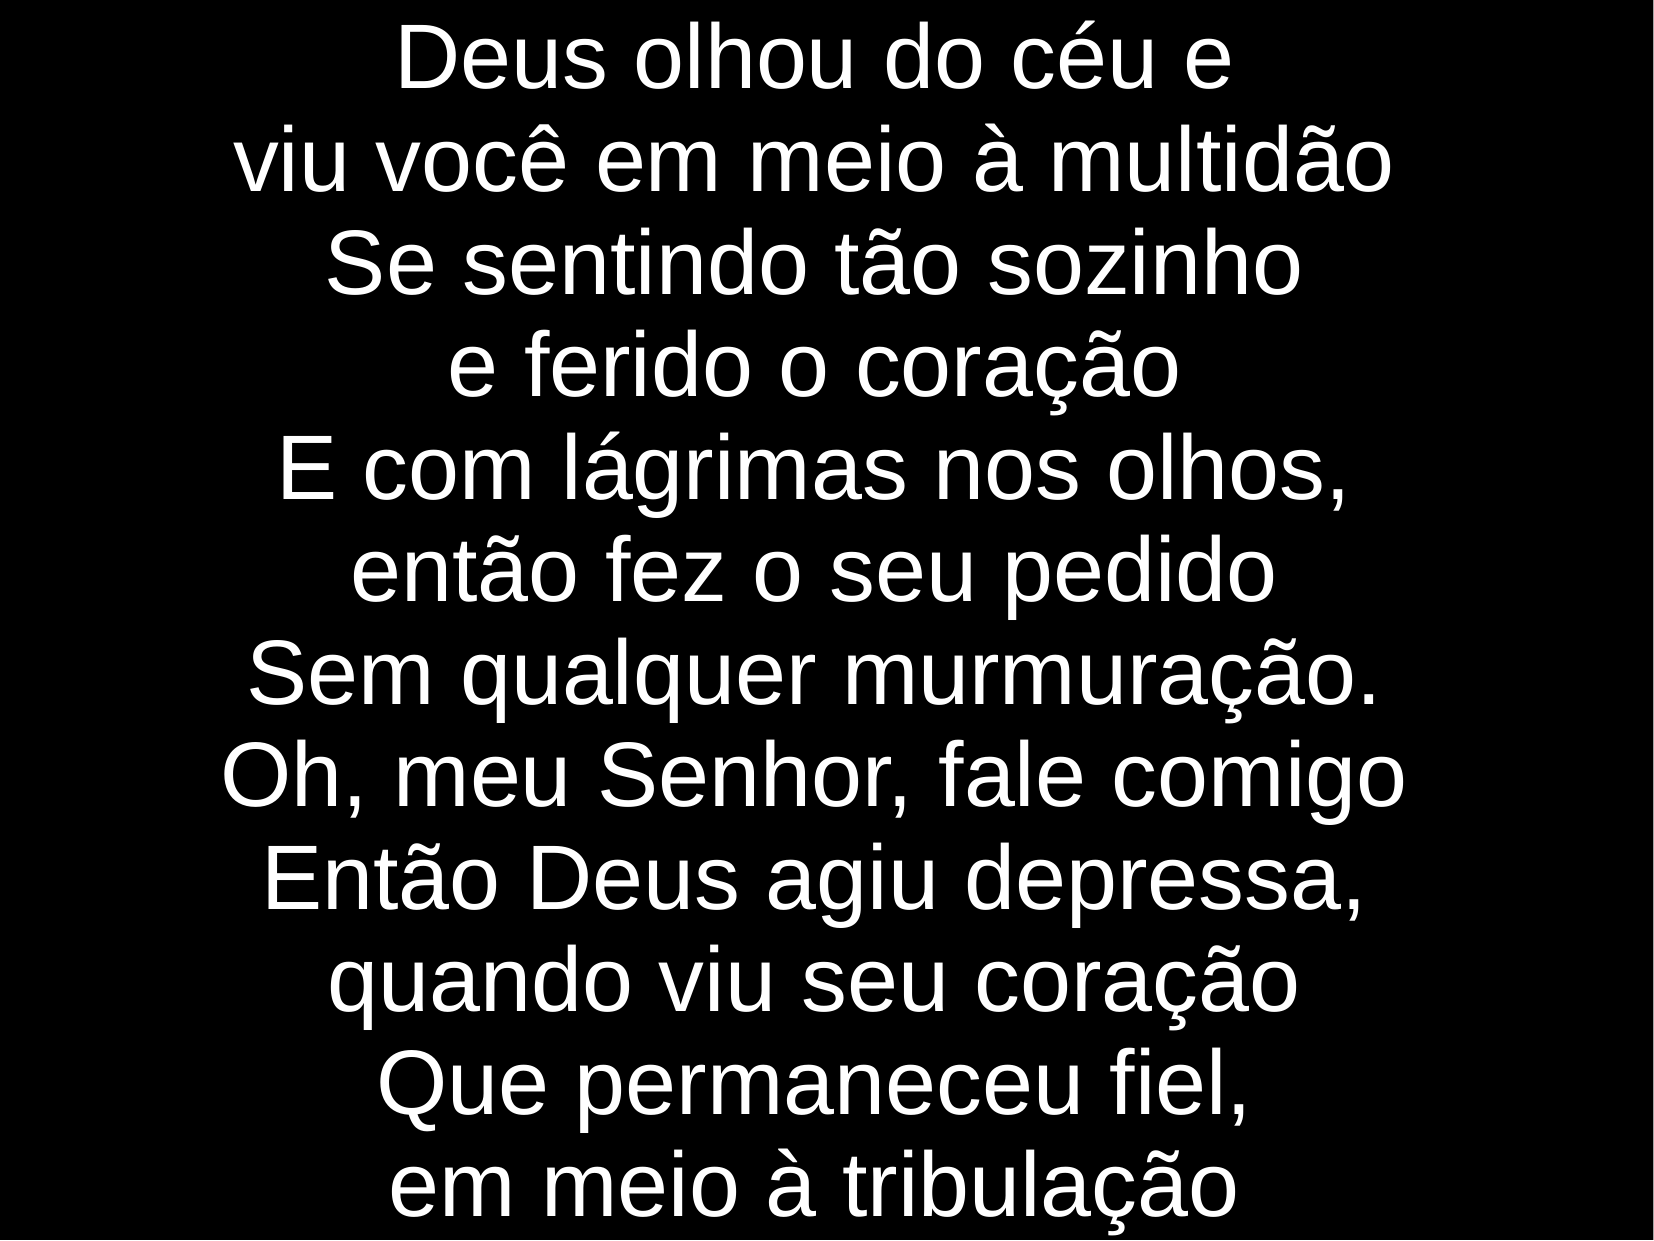

# Deus olhou do céu e
viu você em meio à multidão
Se sentindo tão sozinho
e ferido o coração
E com lágrimas nos olhos,
então fez o seu pedido
Sem qualquer murmuração.
Oh, meu Senhor, fale comigo
Então Deus agiu depressa,
quando viu seu coração
Que permaneceu fiel,
em meio à tribulação